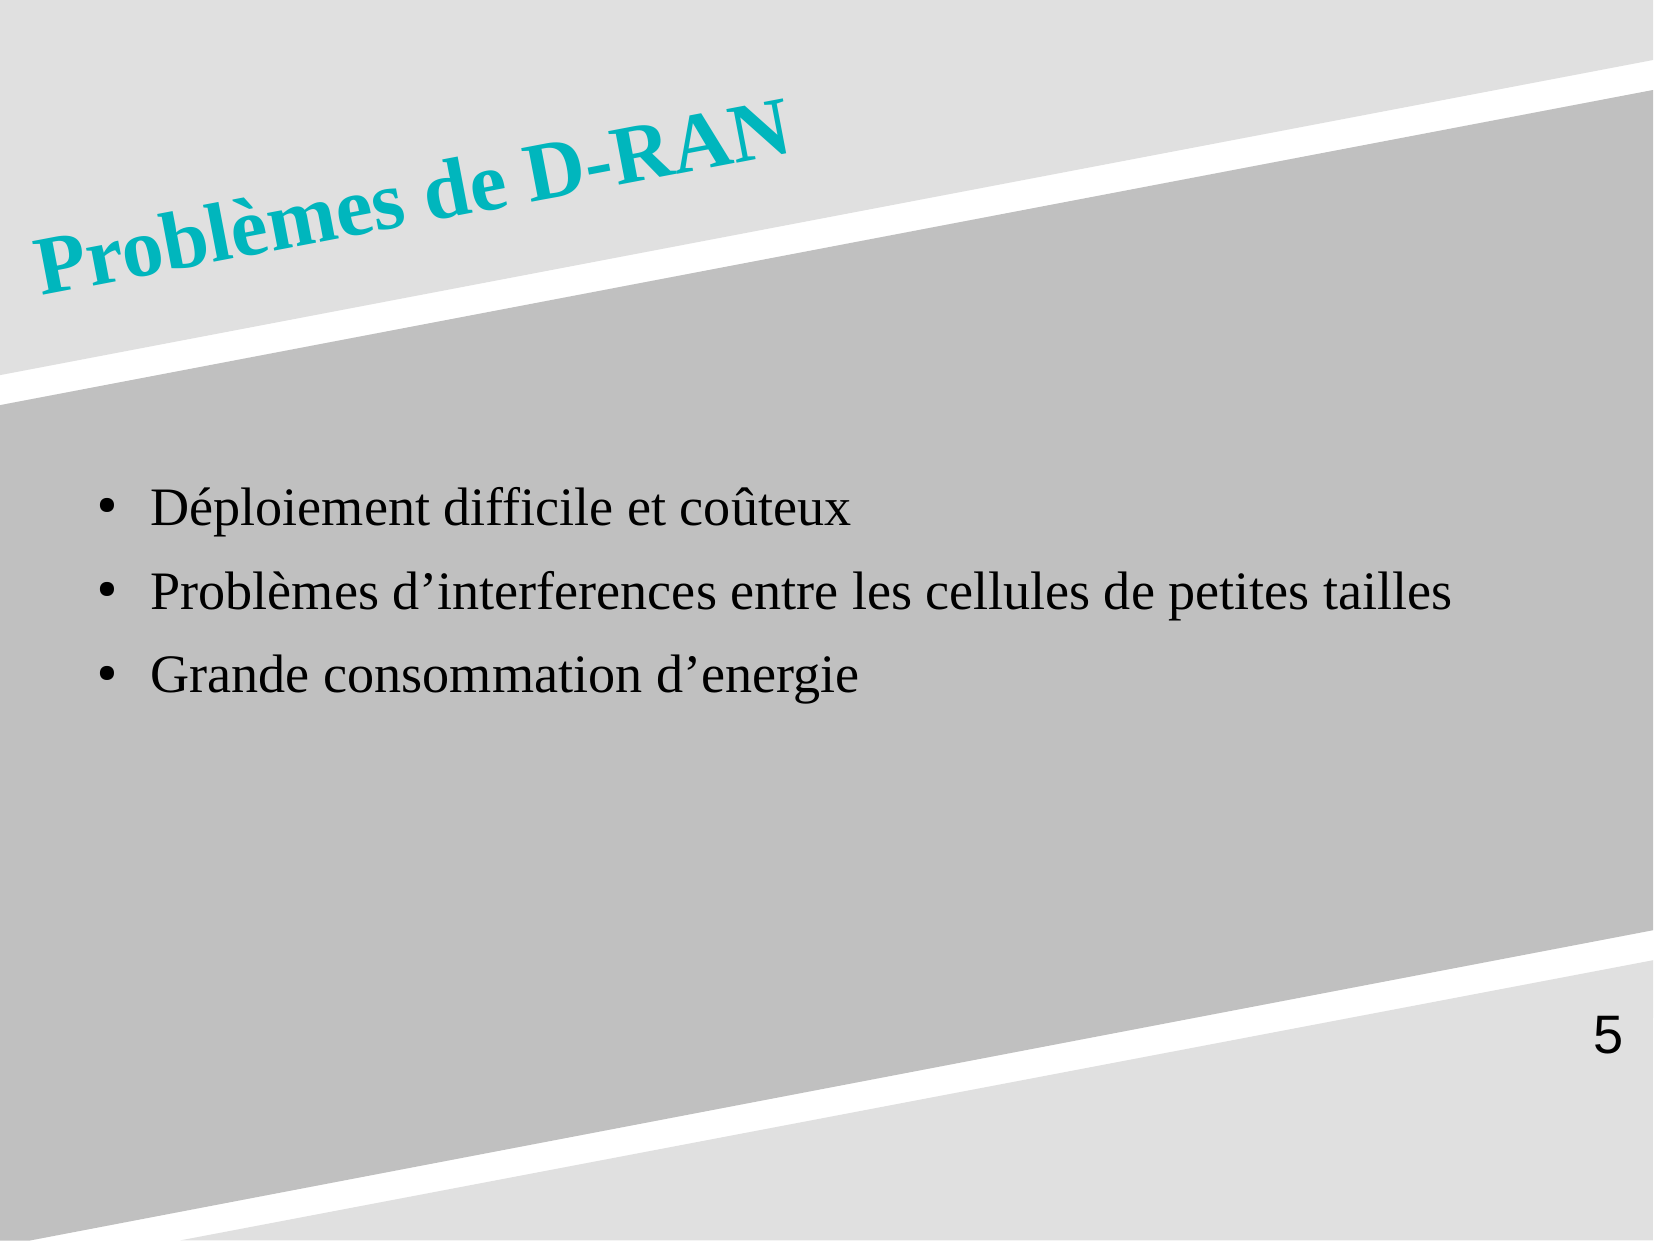

# Problèmes de D-RAN
Déploiement difficile et coûteux
Problèmes d’interferences entre les cellules de petites tailles
Grande consommation d’energie
5